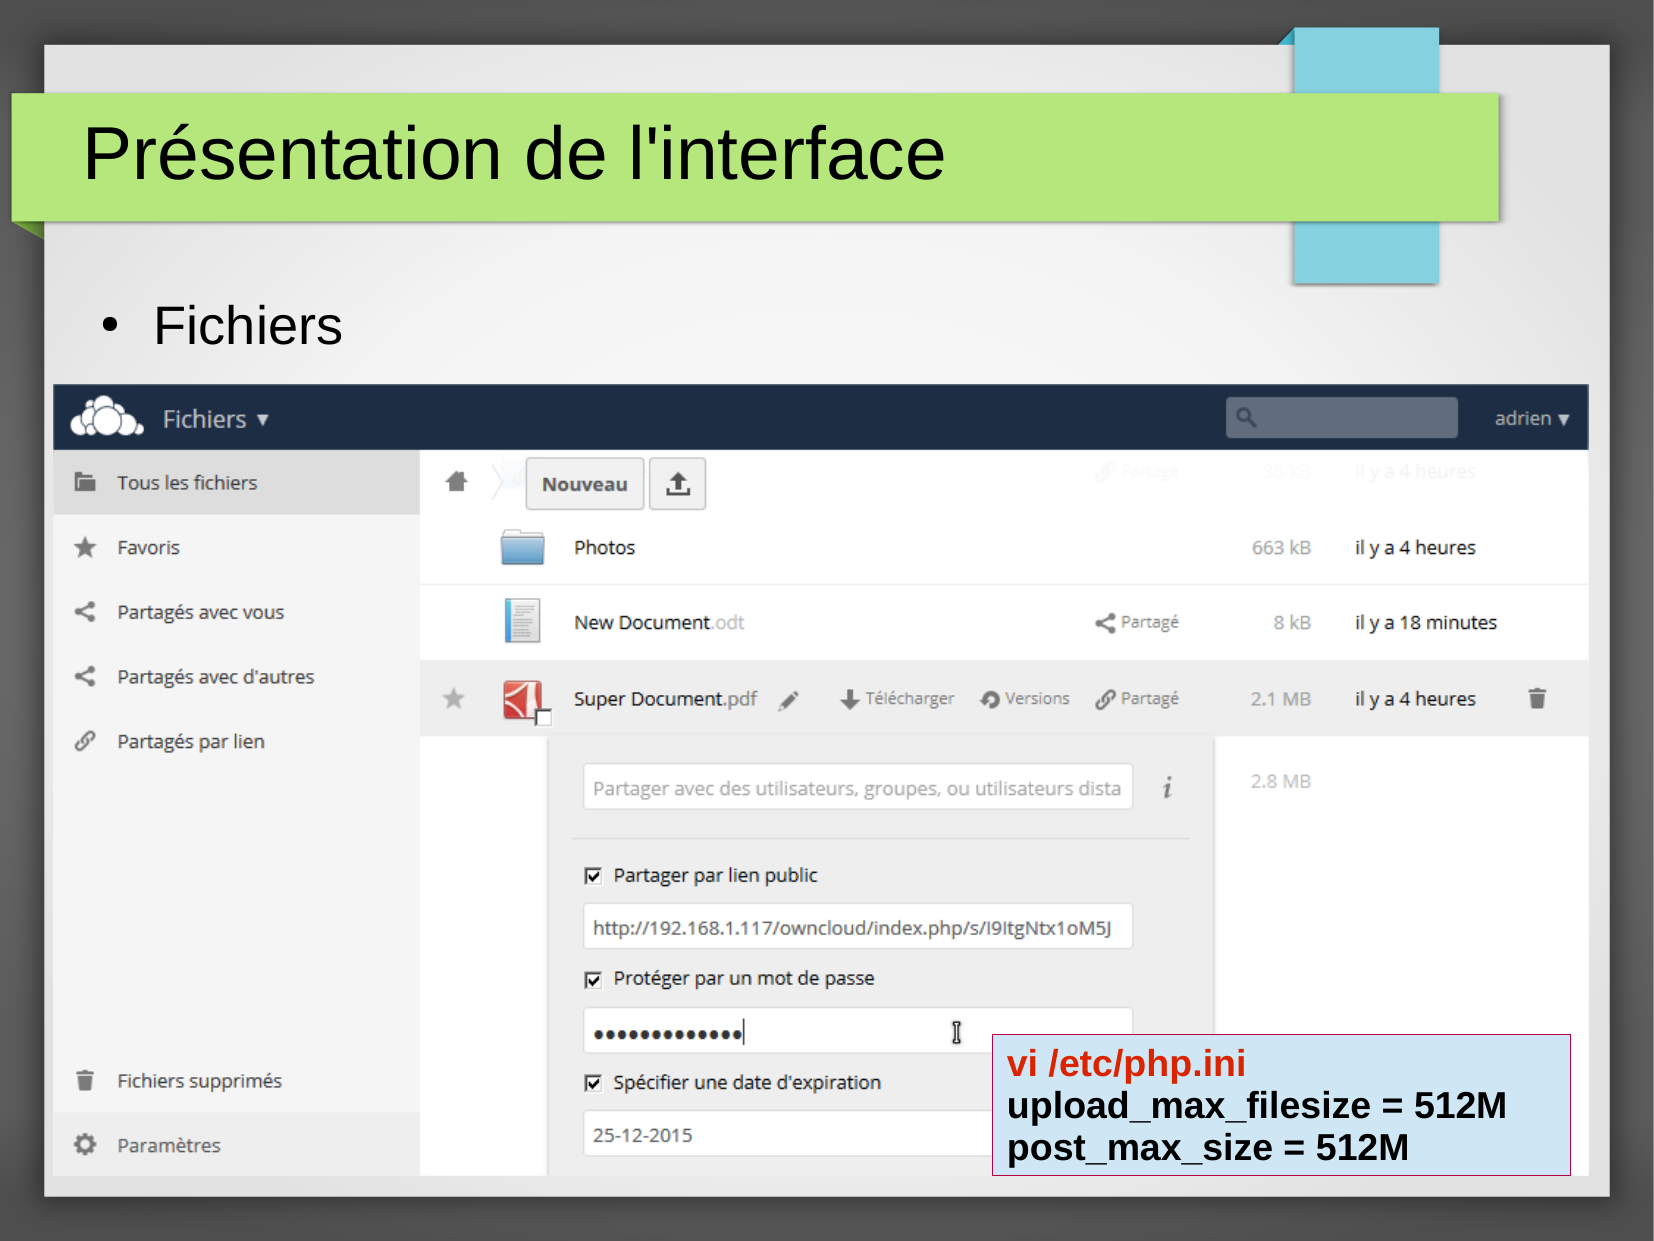

# Présentation de l'interface
Fichiers
vi /etc/php.ini
upload_max_filesize = 512M
post_max_size = 512M